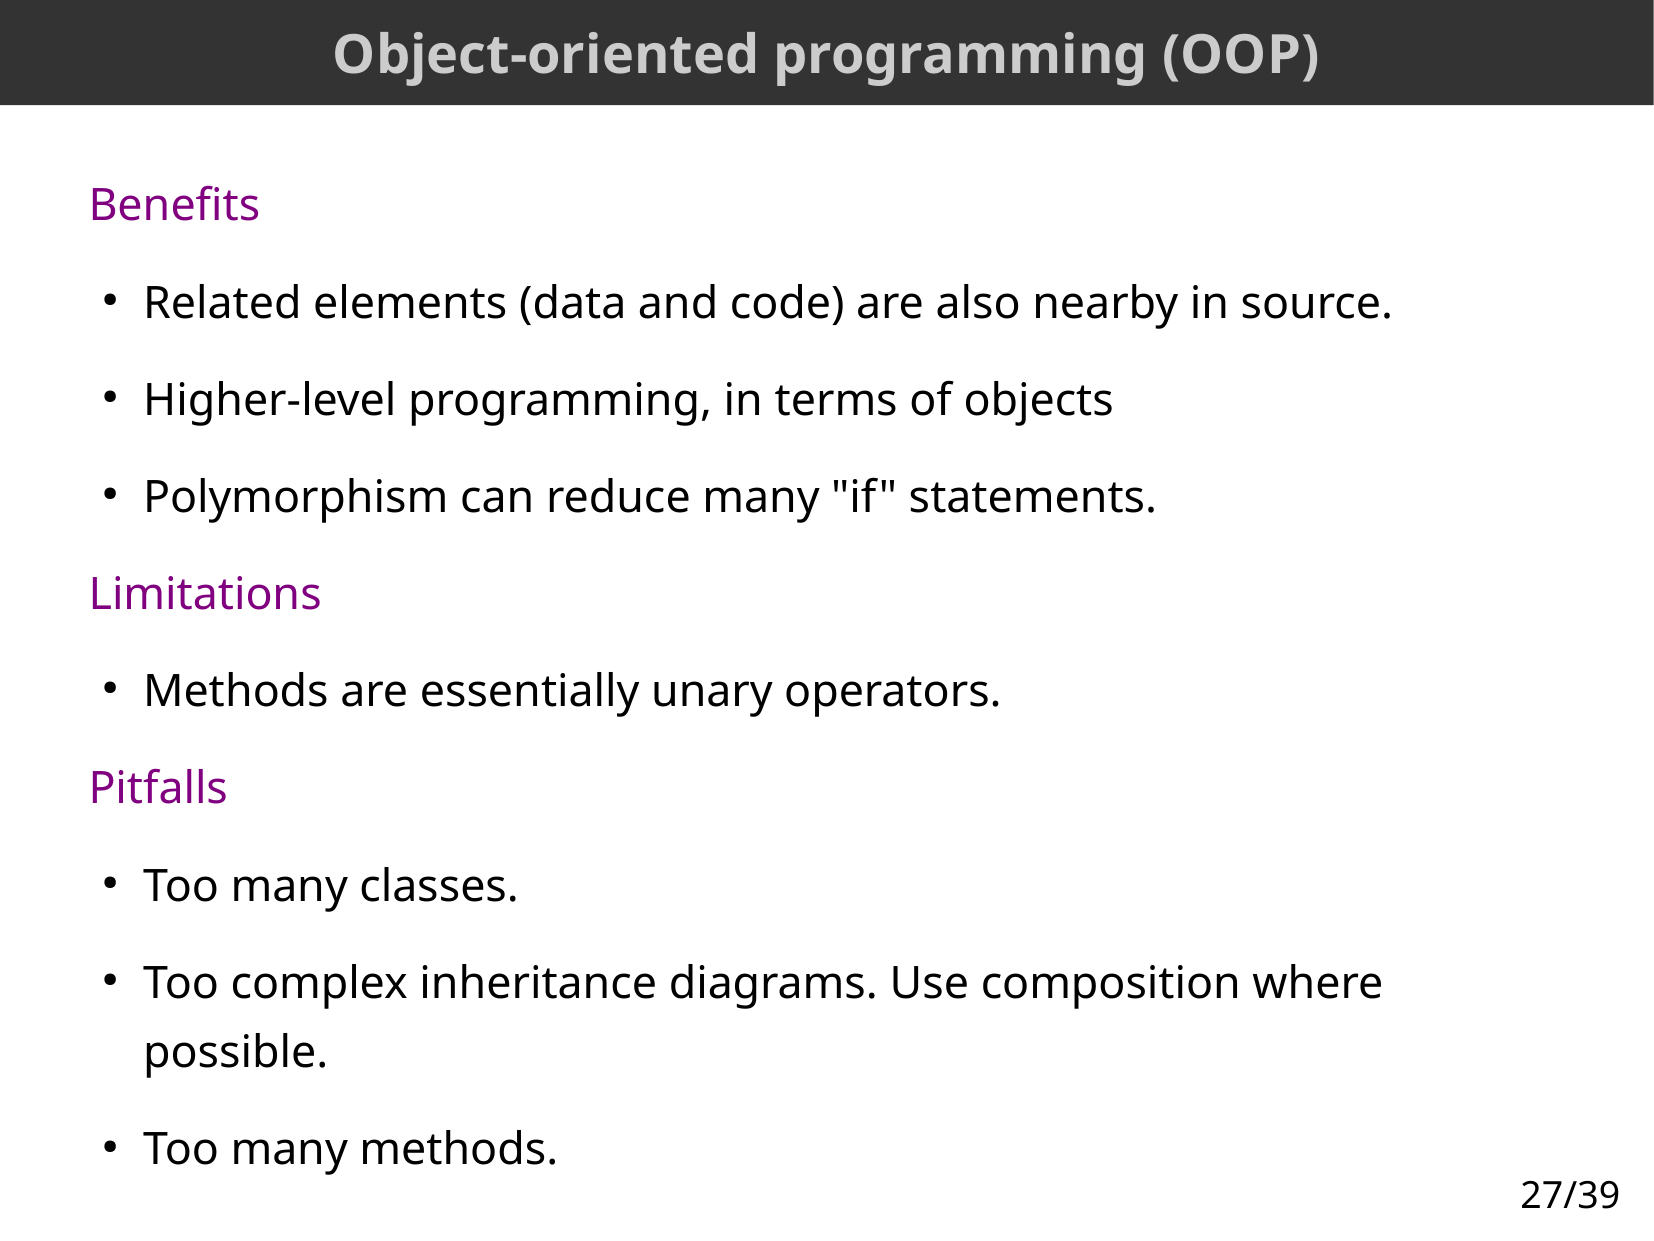

# Object-oriented programming (OOP)
Benefits
Related elements (data and code) are also nearby in source.
Higher-level programming, in terms of objects
Polymorphism can reduce many "if" statements.
Limitations
Methods are essentially unary operators.
Pitfalls
Too many classes.
Too complex inheritance diagrams. Use composition where possible.
Too many methods.